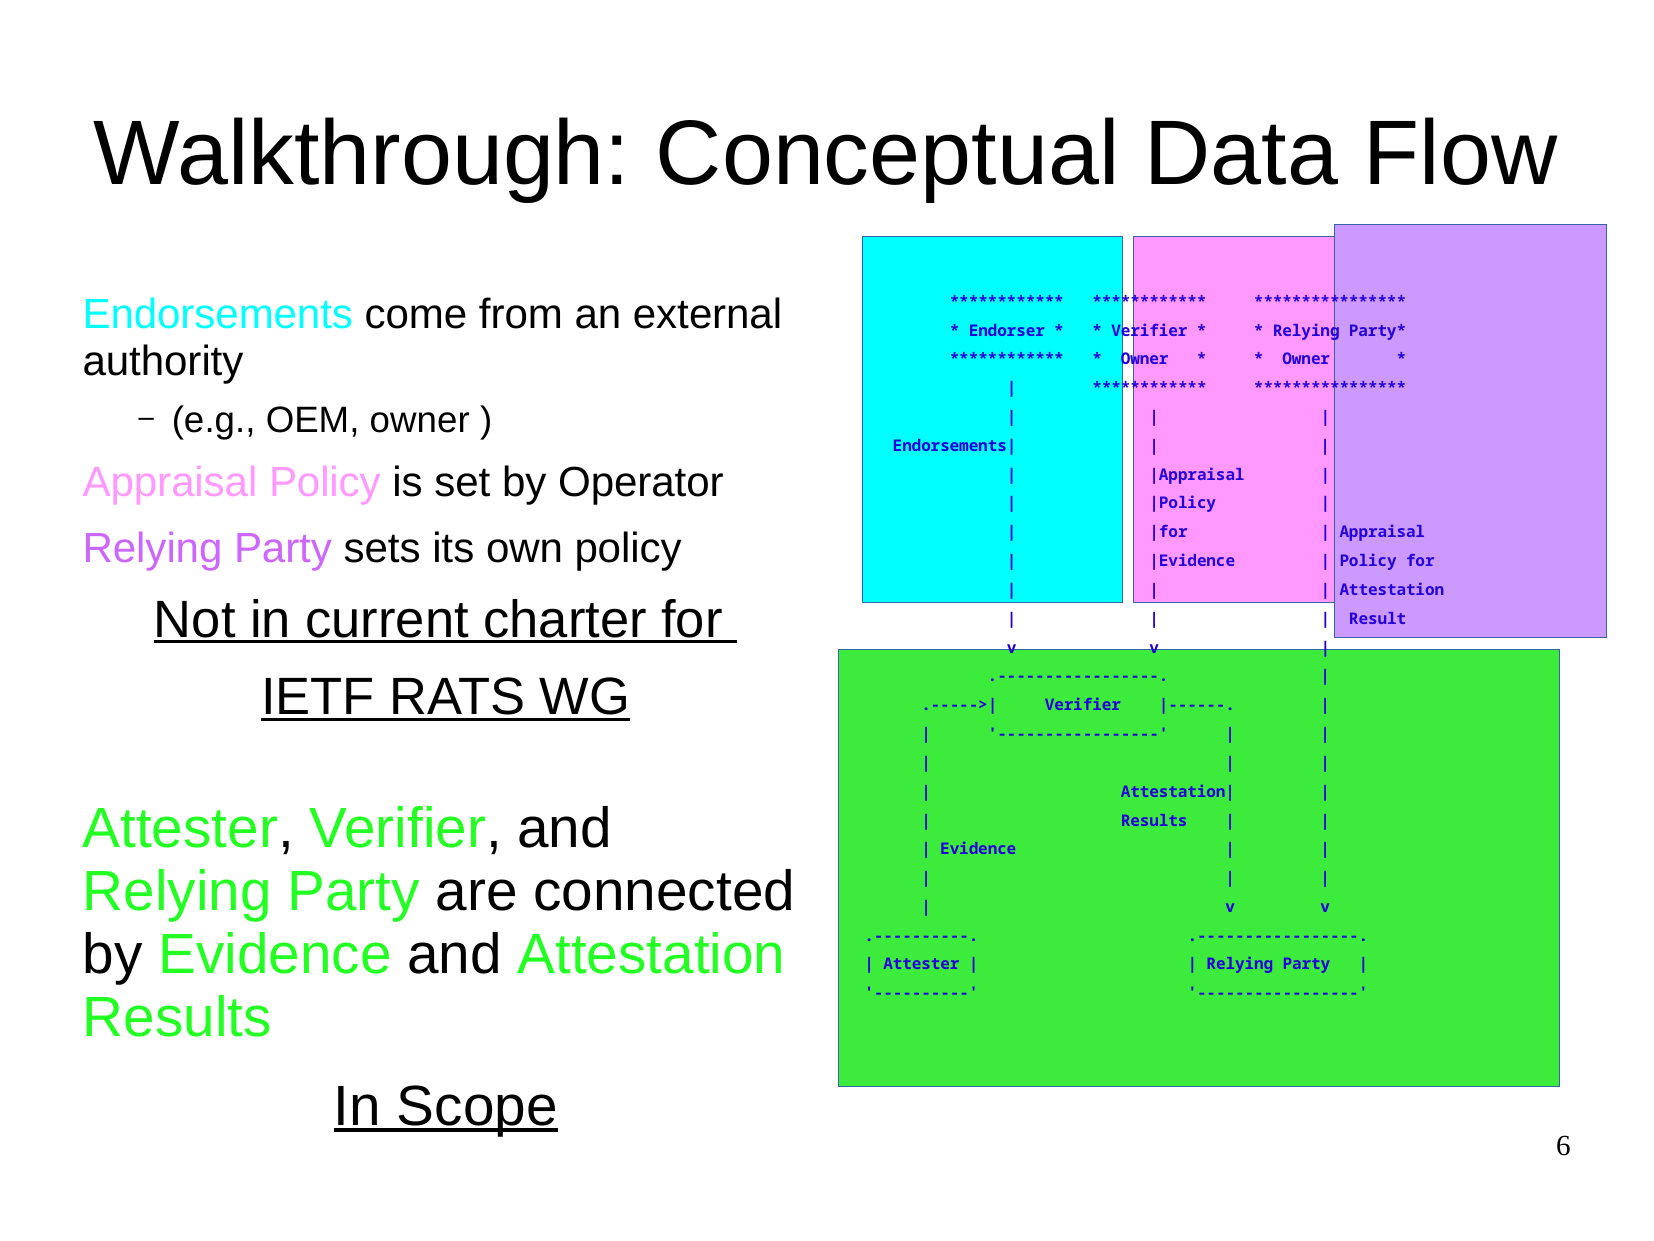

# Walkthrough: Conceptual Data Flow
Endorsements come from an external authority
(e.g., OEM, owner )
Appraisal Policy is set by Operator
Relying Party sets its own policy
Not in current charter for
IETF RATS WG
 ************ ************ ****************
 * Endorser * * Verifier * * Relying Party*
 ************ * Owner * * Owner *
 | ************ ****************
 | | |
 Endorsements| | |
 | |Appraisal |
 | |Policy |
 | |for | Appraisal
 | |Evidence | Policy for
 | | | Attestation
 | | | Result
 v v |
 .-----------------. |
 .----->| Verifier |------. |
 | '-----------------' | |
 | | |
 | Attestation| |
 | Results | |
 | Evidence | |
 | | |
 | v v
 .----------. .-----------------.
 | Attester | | Relying Party |
 '----------' '-----------------'
Attester, Verifier, and Relying Party are connected by Evidence and Attestation Results
In Scope
6